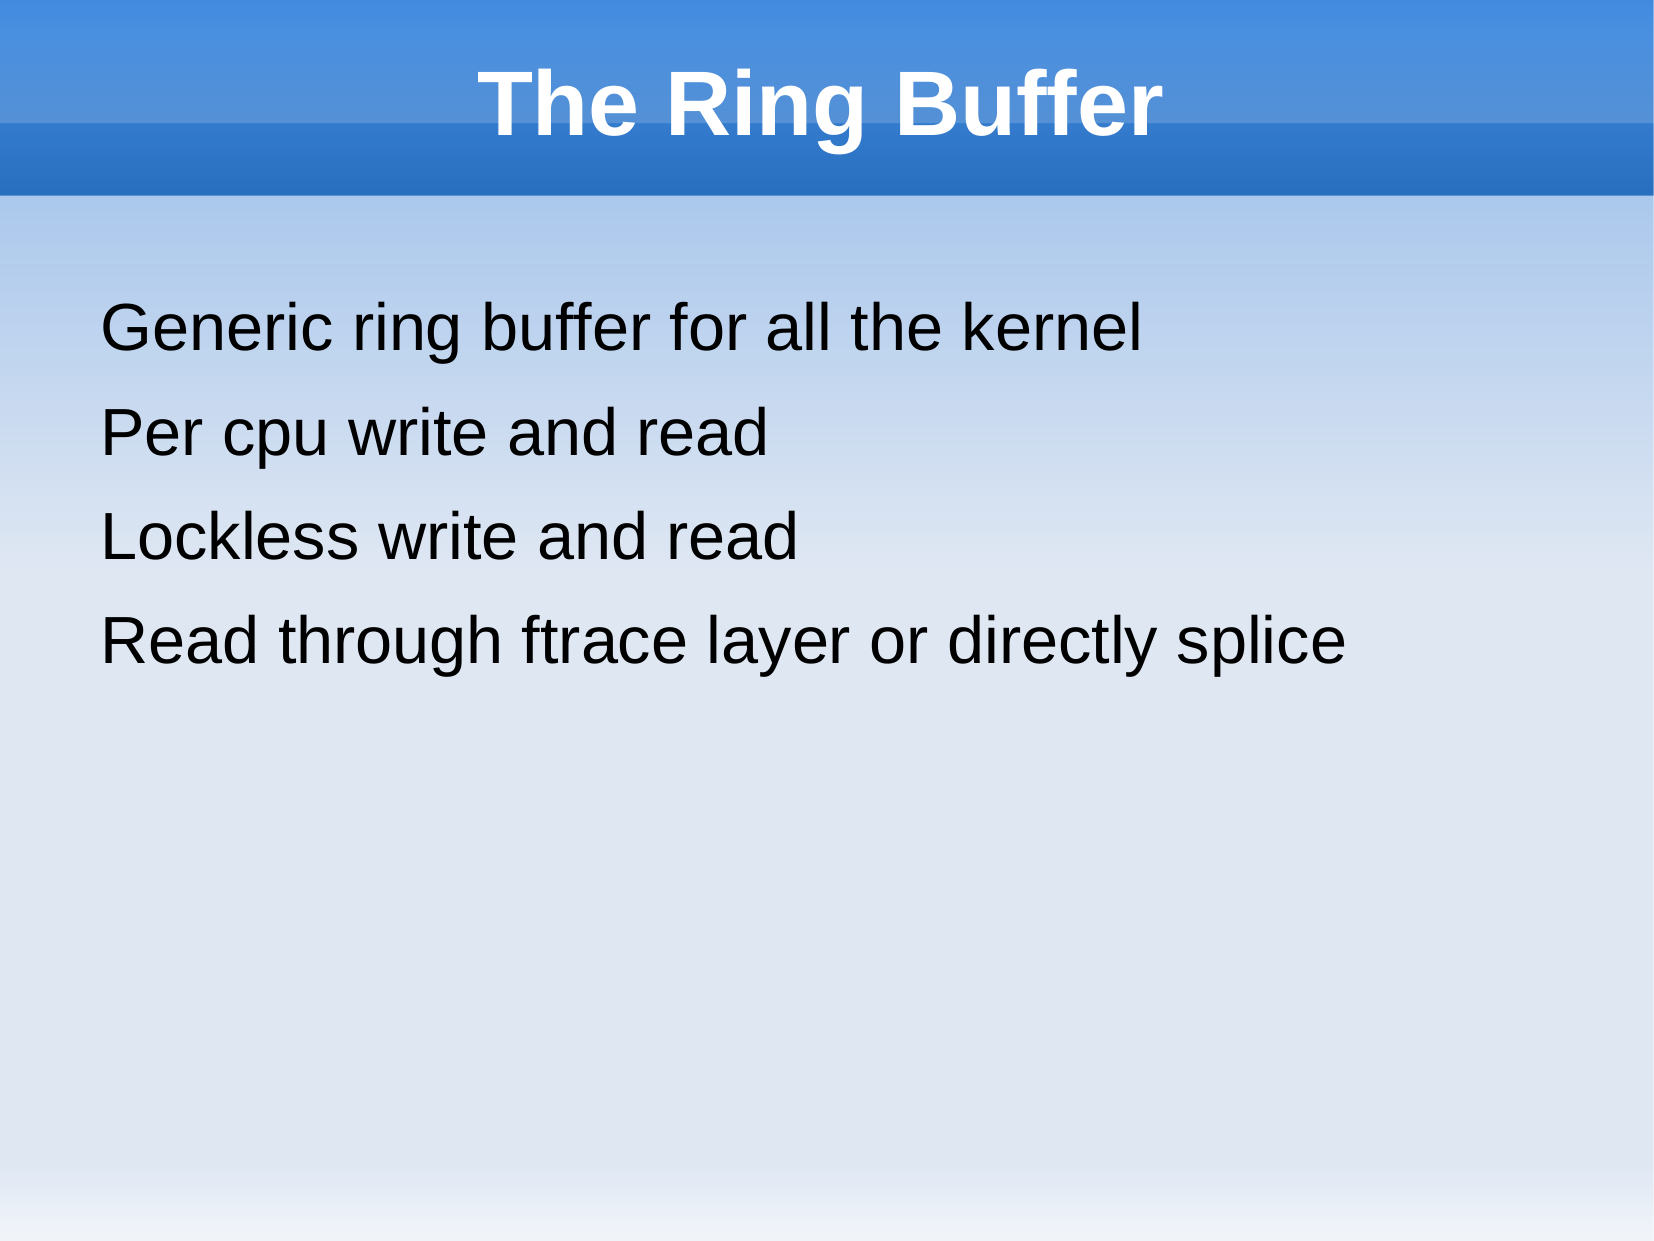

# The Ring Buffer
Generic ring buffer for all the kernel
Per cpu write and read
Lockless write and read
Read through ftrace layer or directly splice